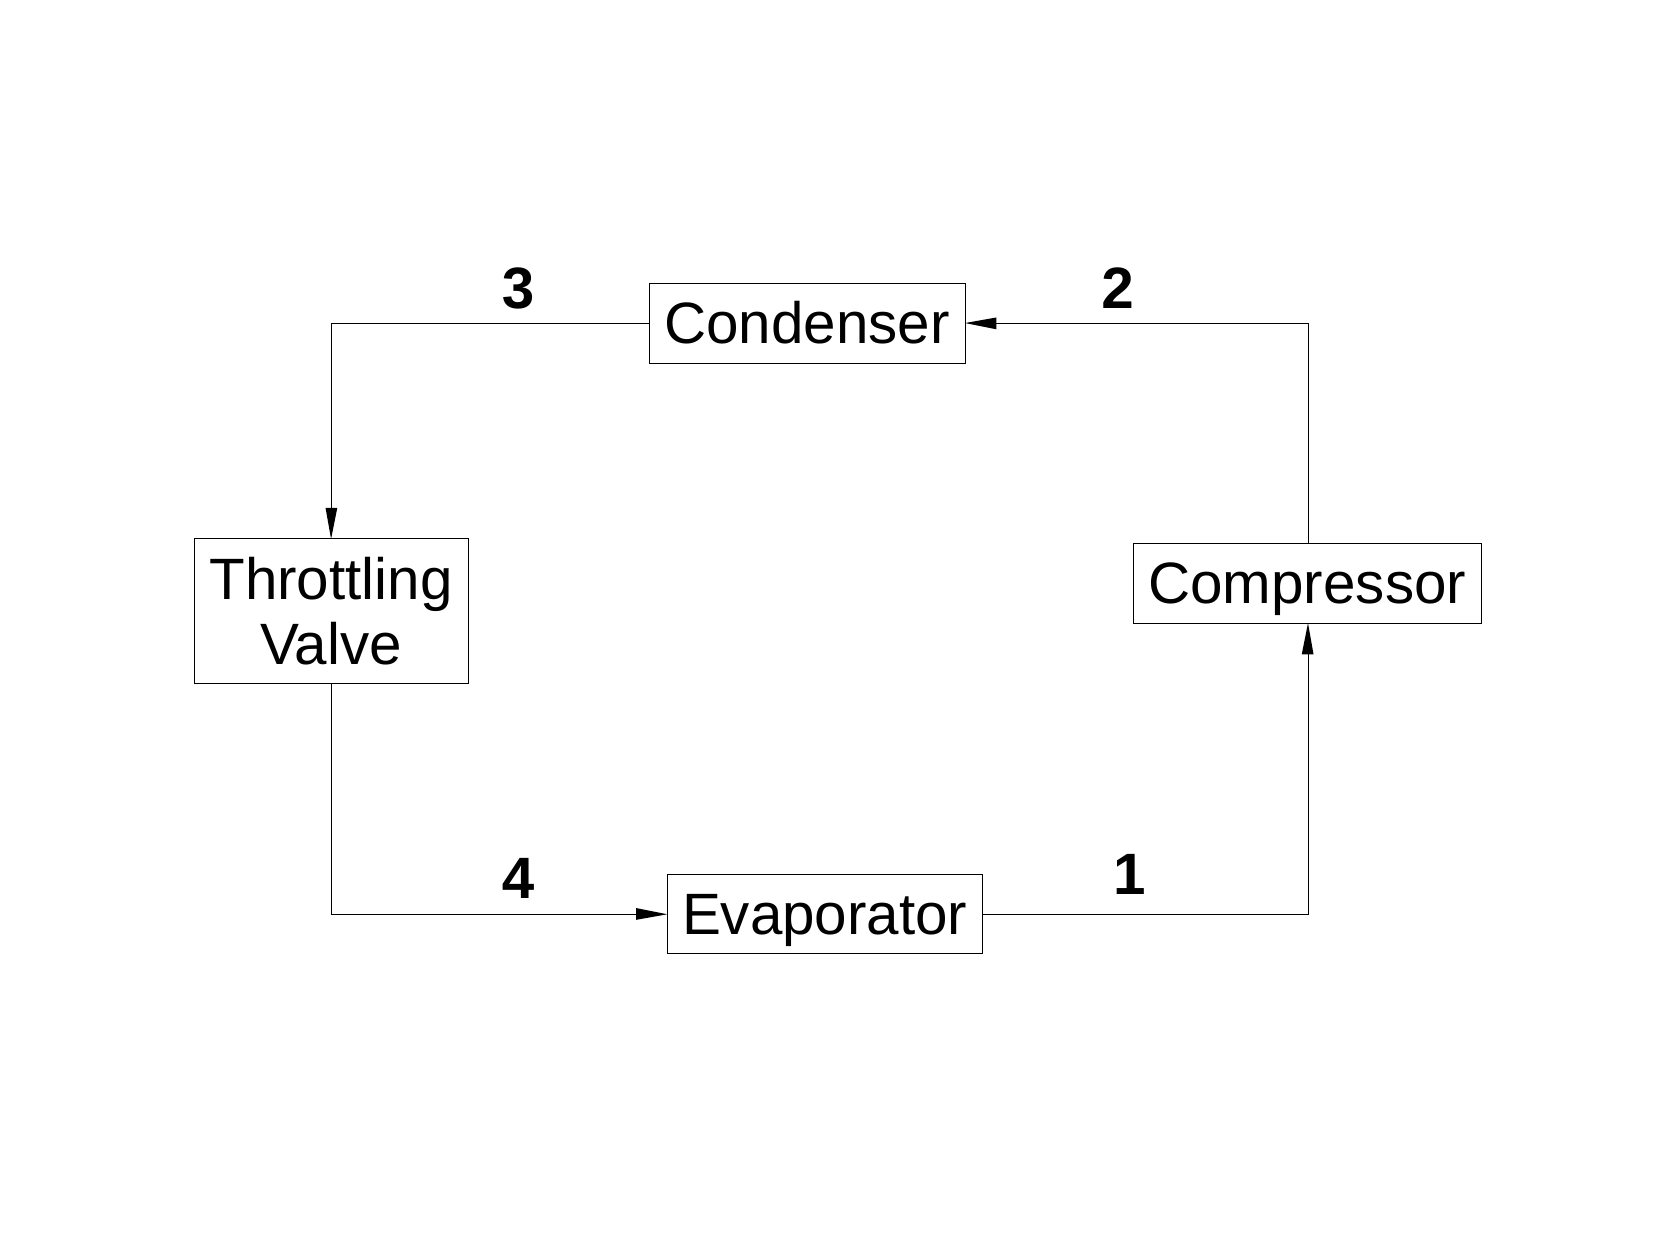

3
2
Condenser
Throttling
Valve
Compressor
1
4
Evaporator